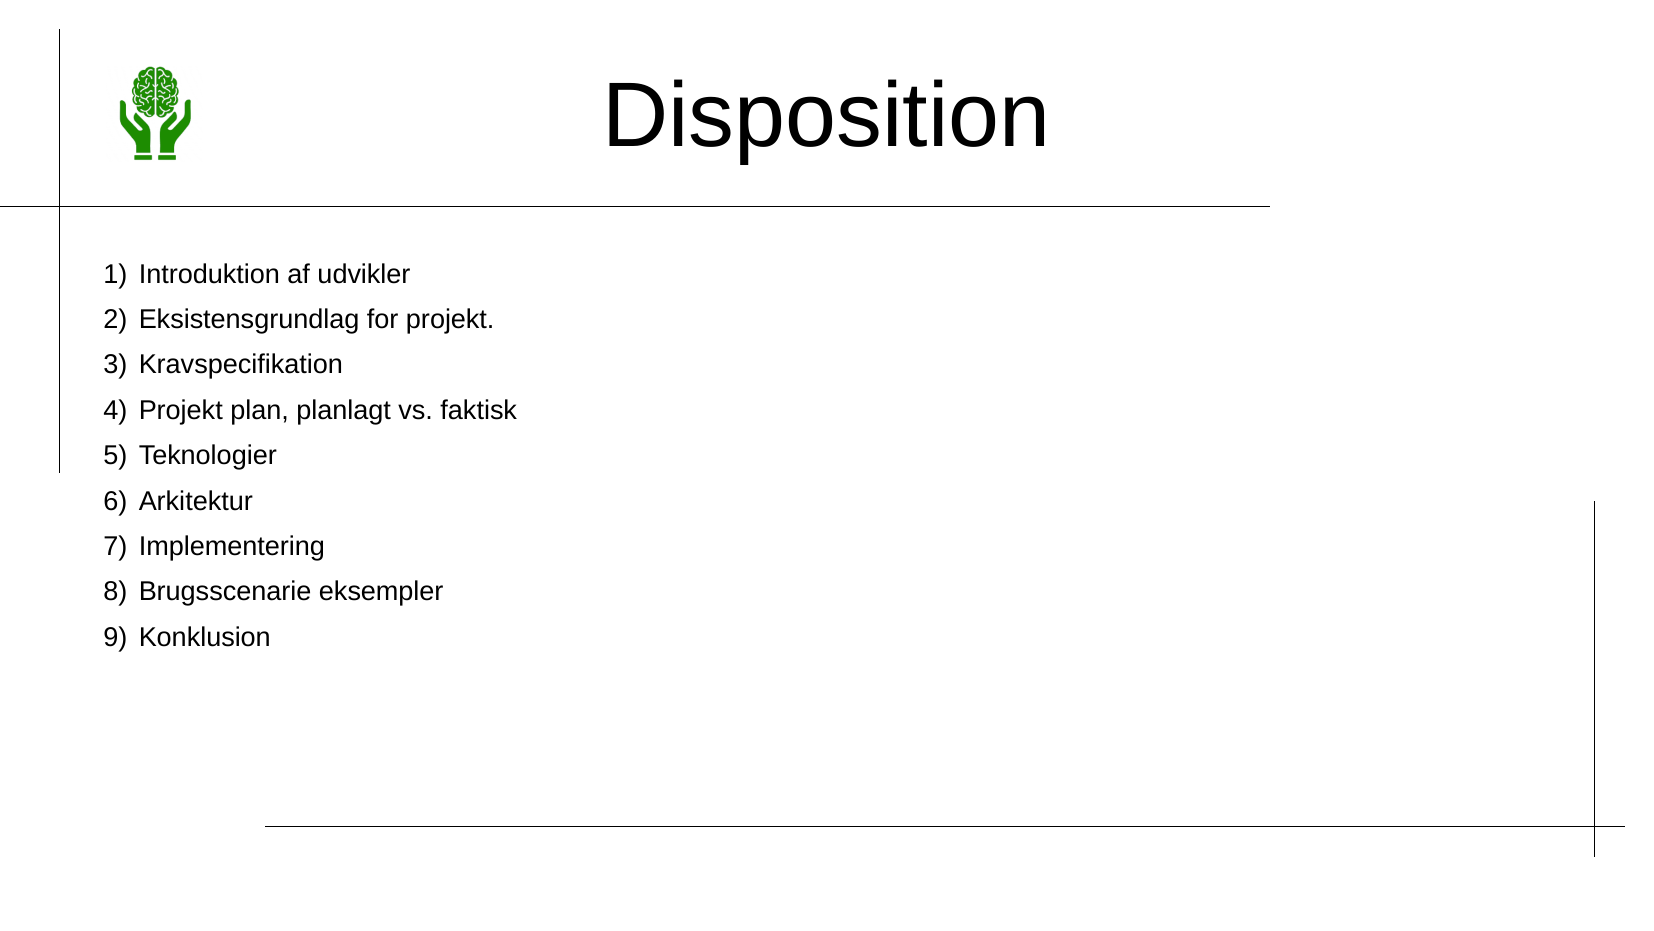

# Disposition
Introduktion af udvikler
Eksistensgrundlag for projekt.
Kravspecifikation
Projekt plan, planlagt vs. faktisk
Teknologier
Arkitektur
Implementering
Brugsscenarie eksempler
Konklusion